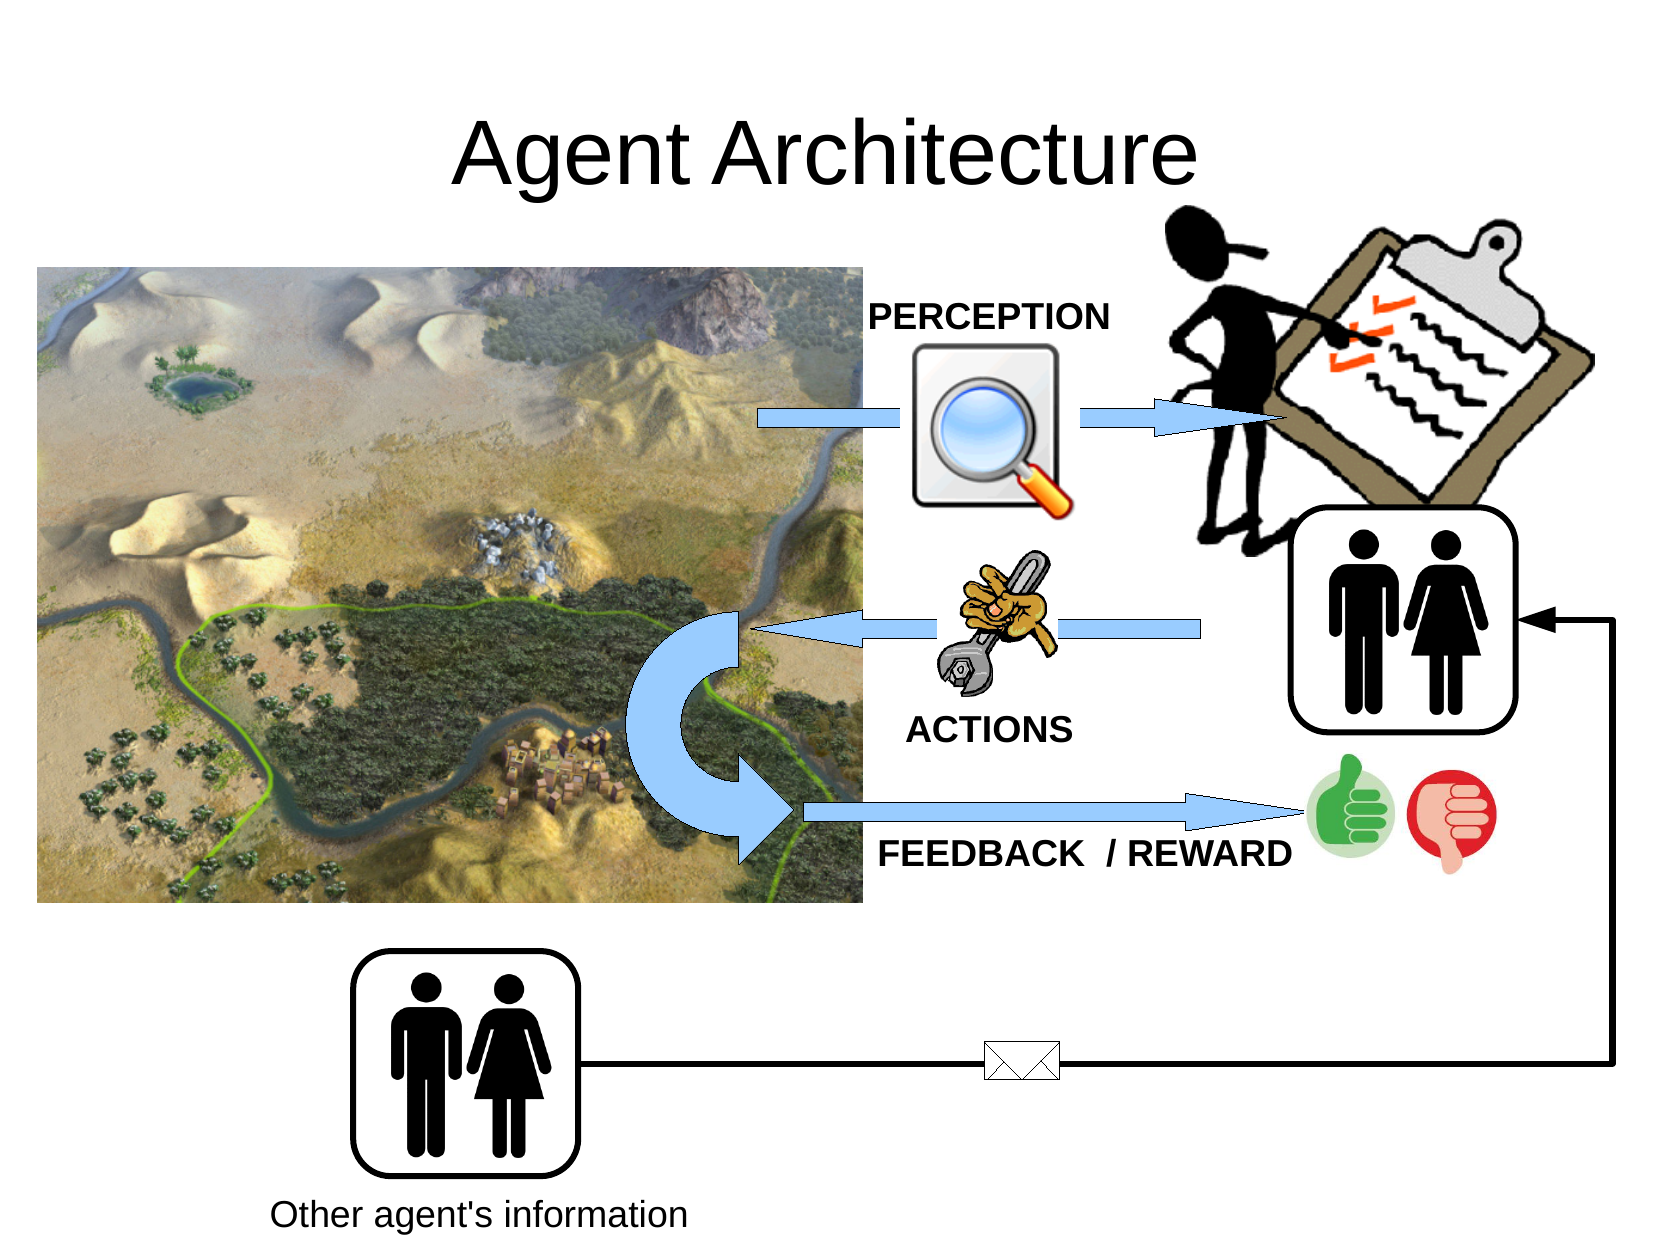

# Agent Architecture
PERCEPTION
ACTIONS
FEEDBACK / REWARD
Other agent's information